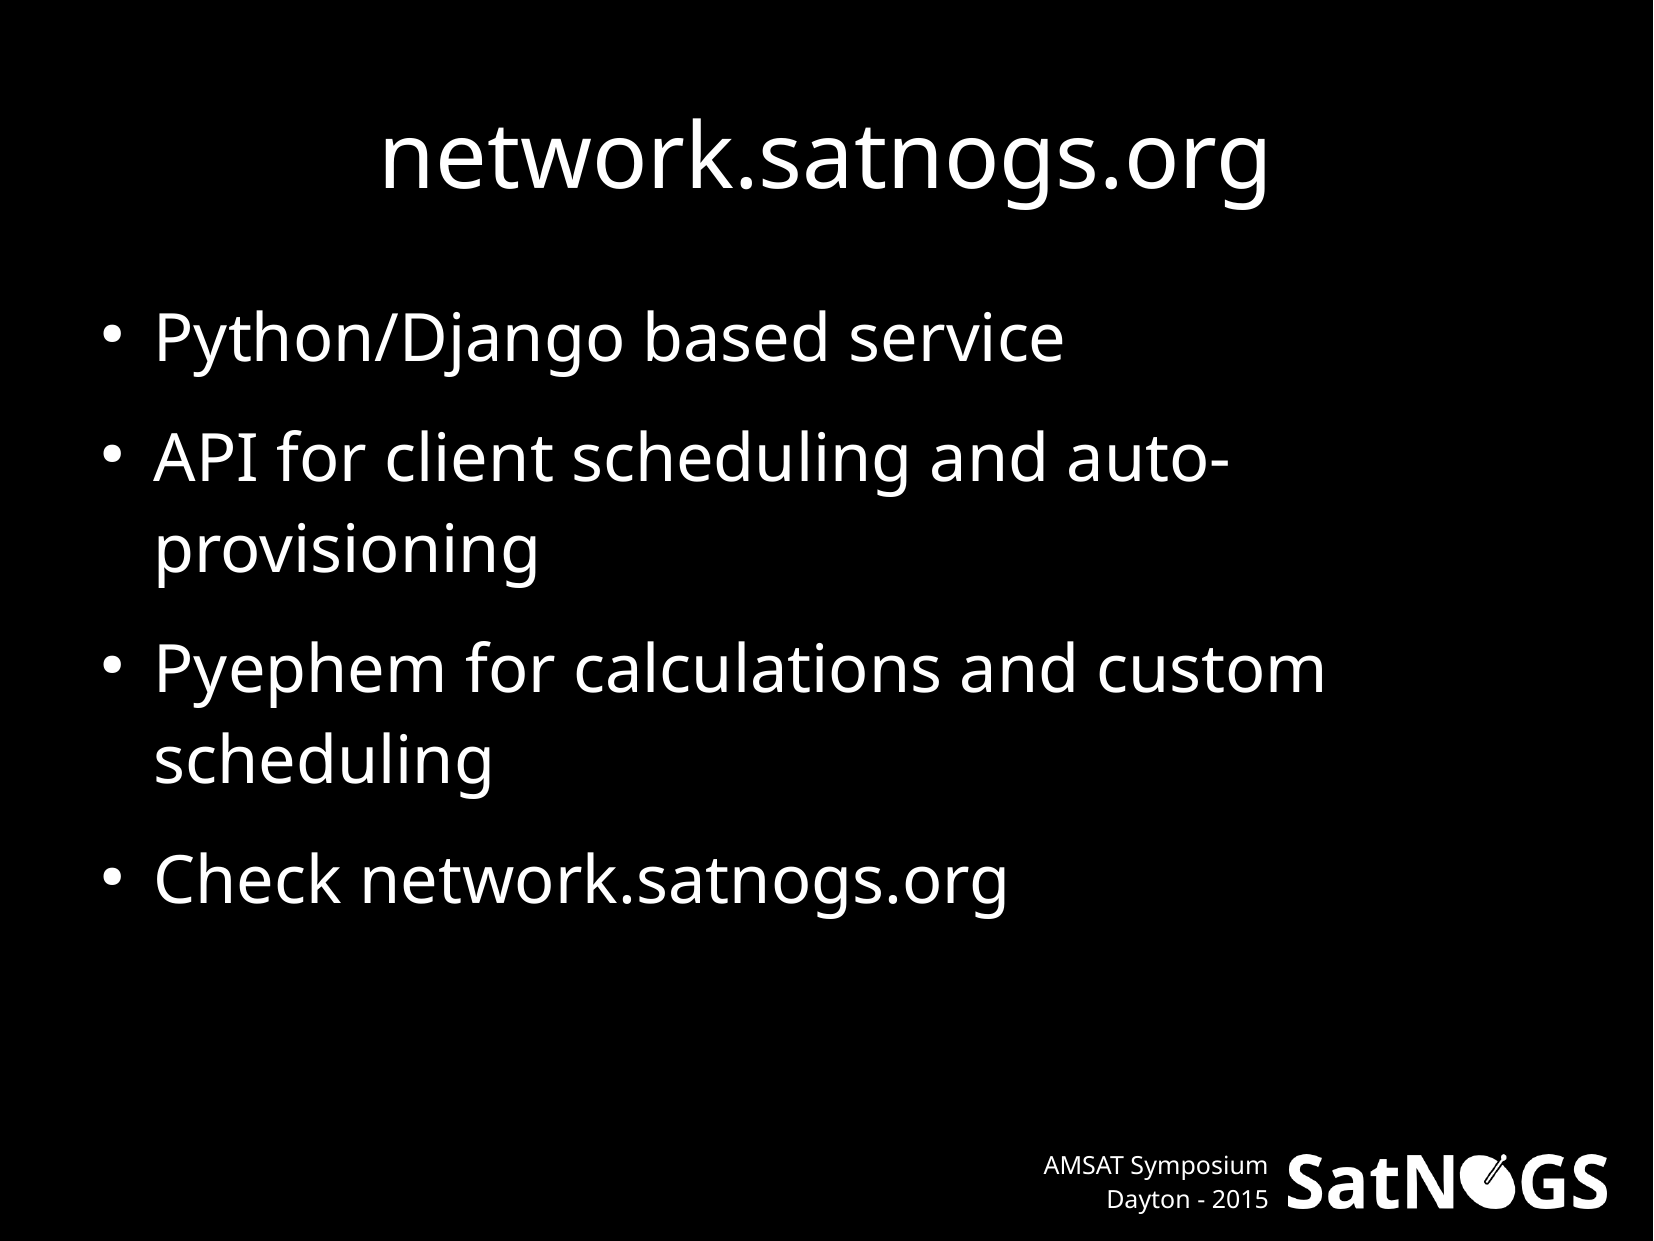

# network.satnogs.org
Python/Django based service
API for client scheduling and auto-provisioning
Pyephem for calculations and custom scheduling
Check network.satnogs.org